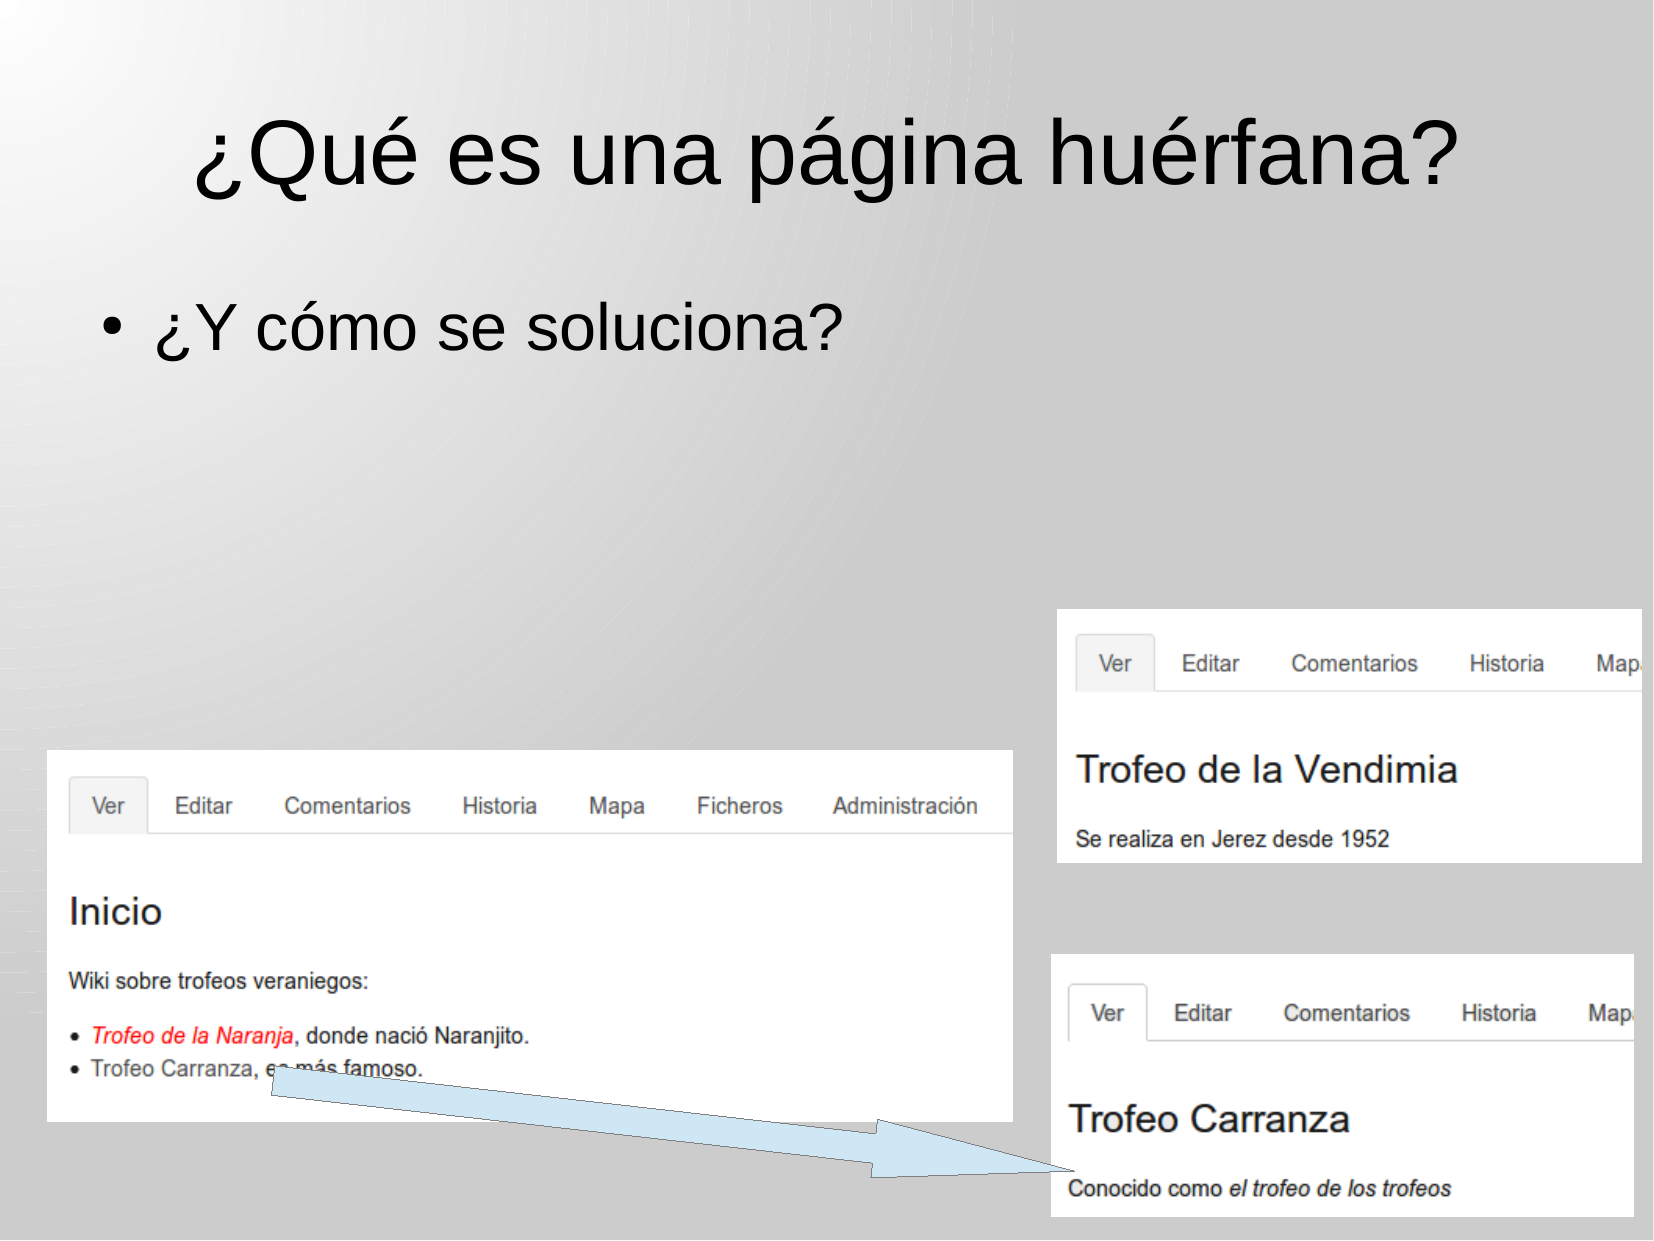

# ¿Qué es una página huérfana?
¿Y cómo se soluciona?